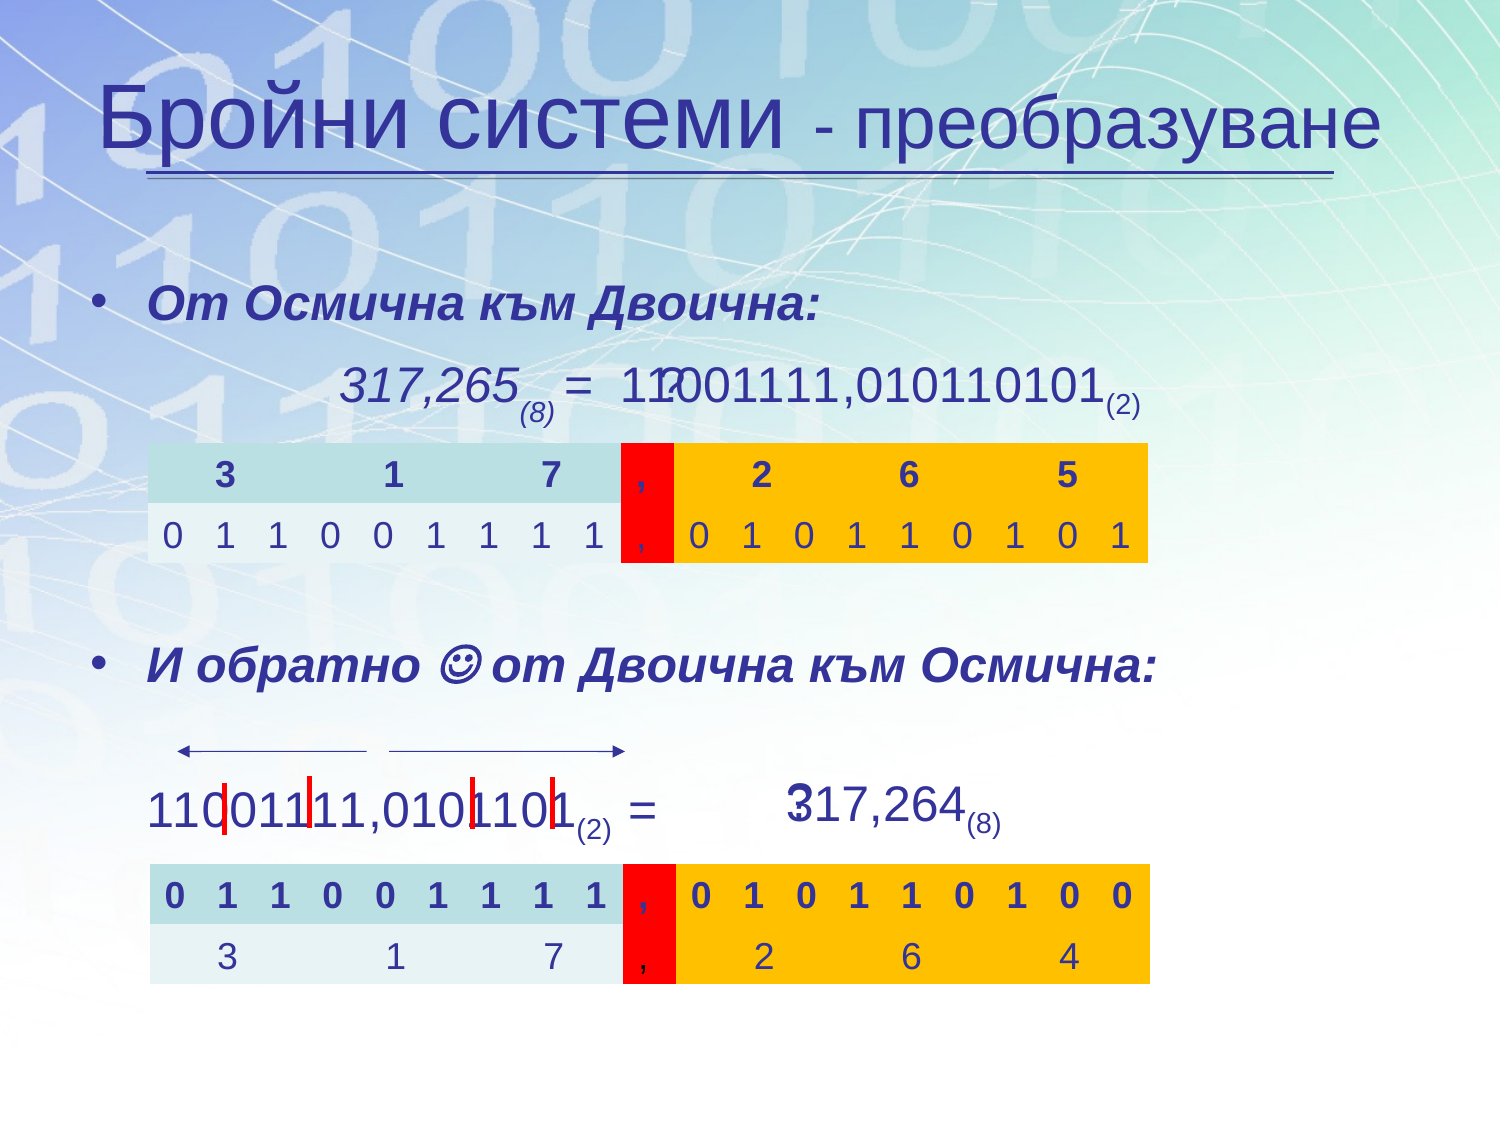

# Бройни системи - преобразуване
От Осмична към Двоична:
И обратно  от Двоична към Осмична:
	11001111,0101101(2) =
11001111,010110101(2)
317,265(8) =
?
| 3 | | | 1 | | | 7 | | | , | 2 | | | 6 | | | 5 | | |
| --- | --- | --- | --- | --- | --- | --- | --- | --- | --- | --- | --- | --- | --- | --- | --- | --- | --- | --- |
| 0 | 1 | 1 | 0 | 0 | 1 | 1 | 1 | 1 | , | 0 | 1 | 0 | 1 | 1 | 0 | 1 | 0 | 1 |
?
317,264(8)
| 0 | 1 | 1 | 0 | 0 | 1 | 1 | 1 | 1 | , | 0 | 1 | 0 | 1 | 1 | 0 | 1 | 0 | 0 |
| --- | --- | --- | --- | --- | --- | --- | --- | --- | --- | --- | --- | --- | --- | --- | --- | --- | --- | --- |
| 3 | | | 1 | | | 7 | | | , | 2 | | | 6 | | | 4 | | |